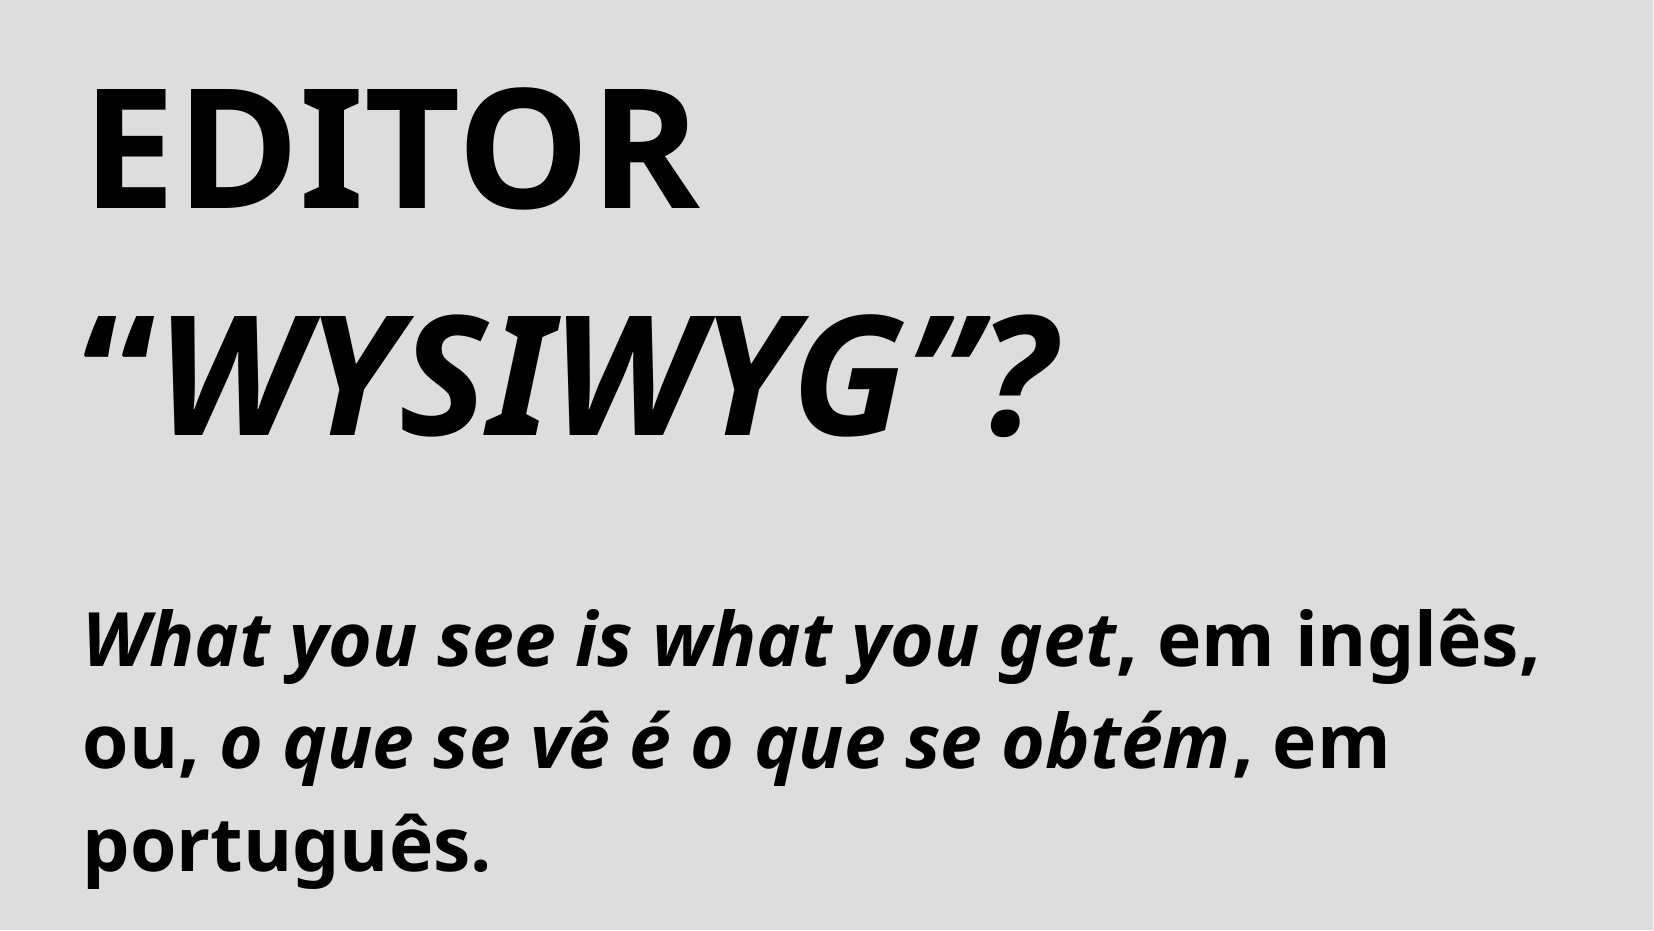

# EDITOR “WYSIWYG”?
What you see is what you get, em inglês, ou, o que se vê é o que se obtém, em português.